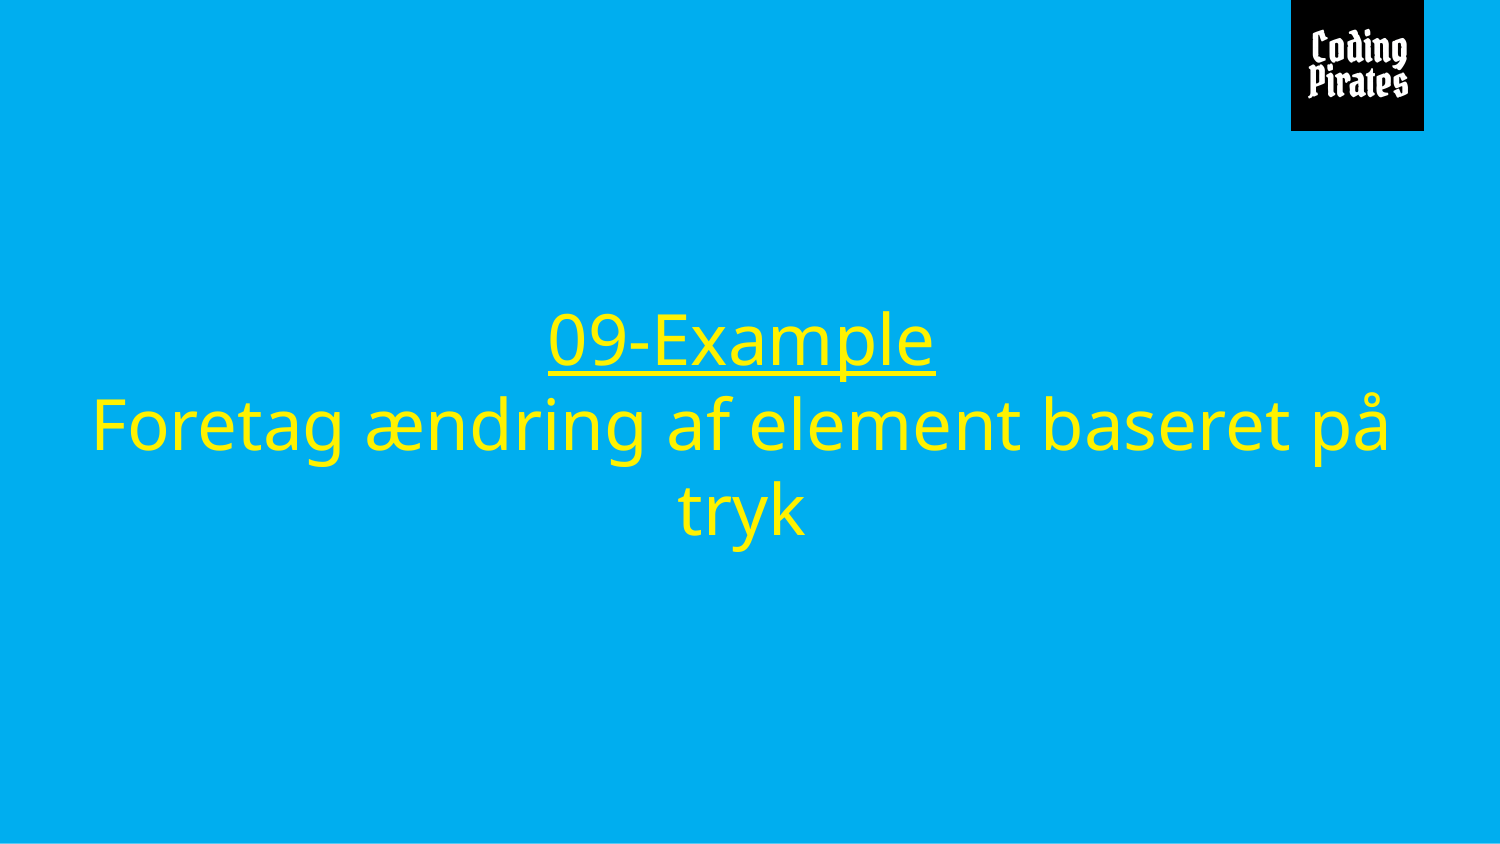

# 09-Example Foretag ændring af element baseret på tryk